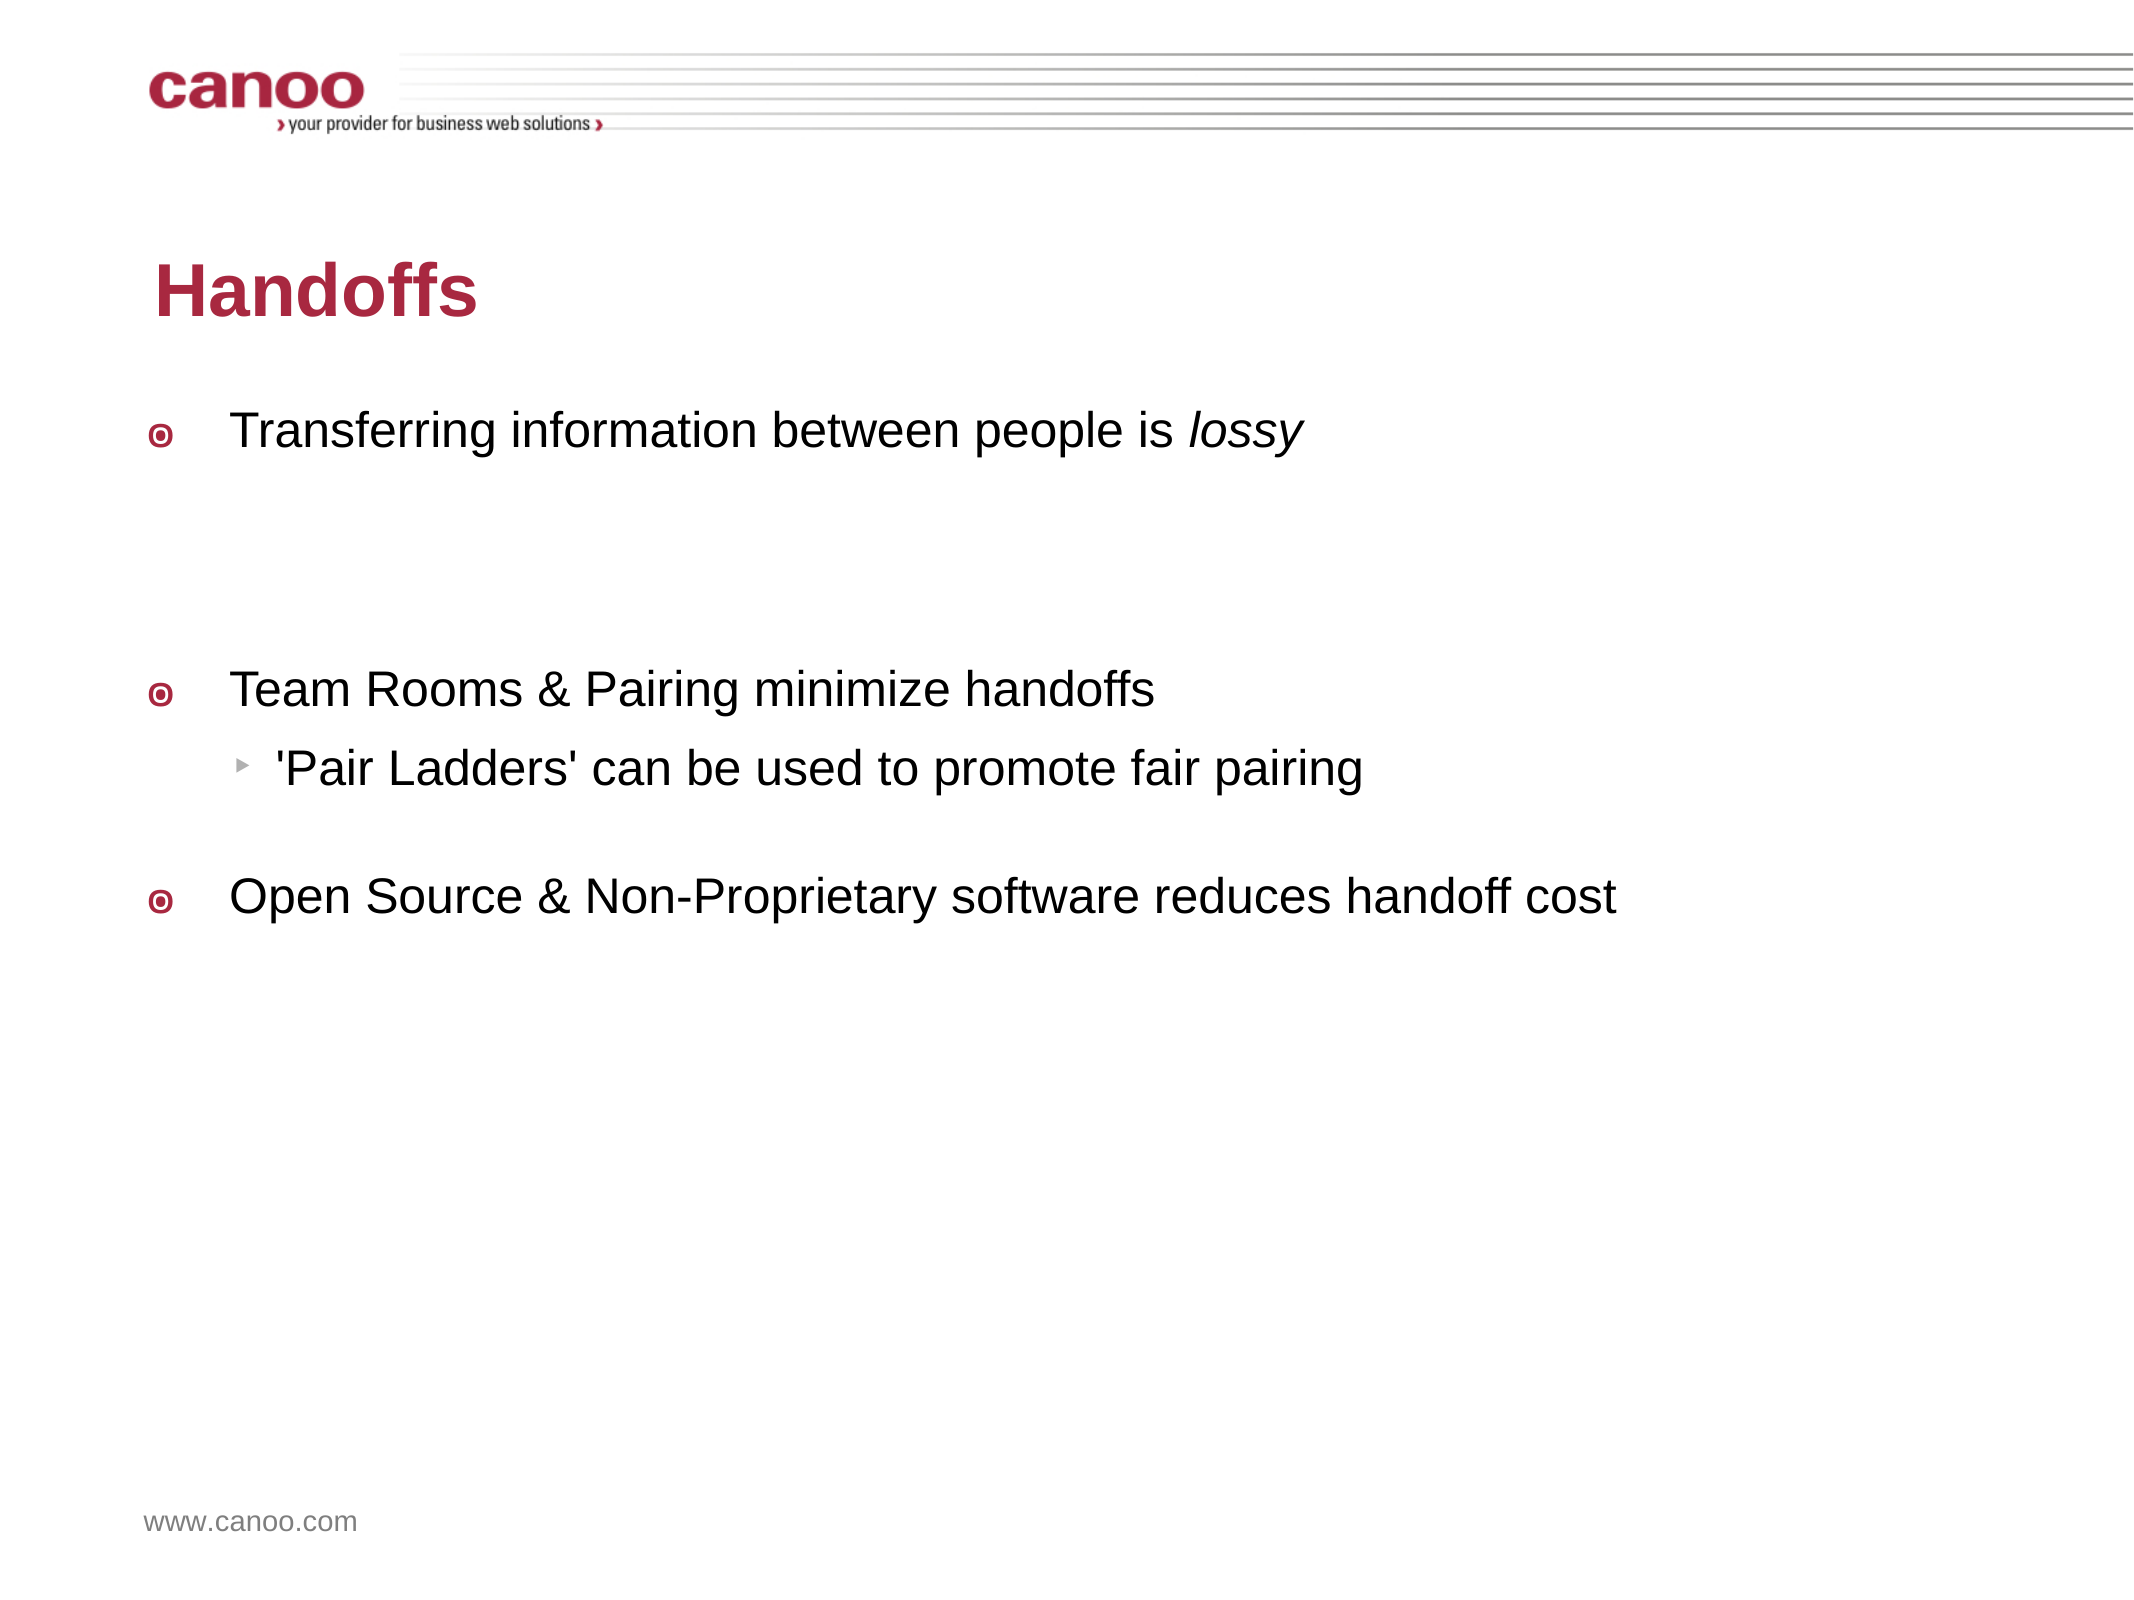

# Handoffs
Transferring information between people is lossy
Team Rooms & Pairing minimize handoffs
'Pair Ladders' can be used to promote fair pairing
Open Source & Non-Proprietary software reduces handoff cost